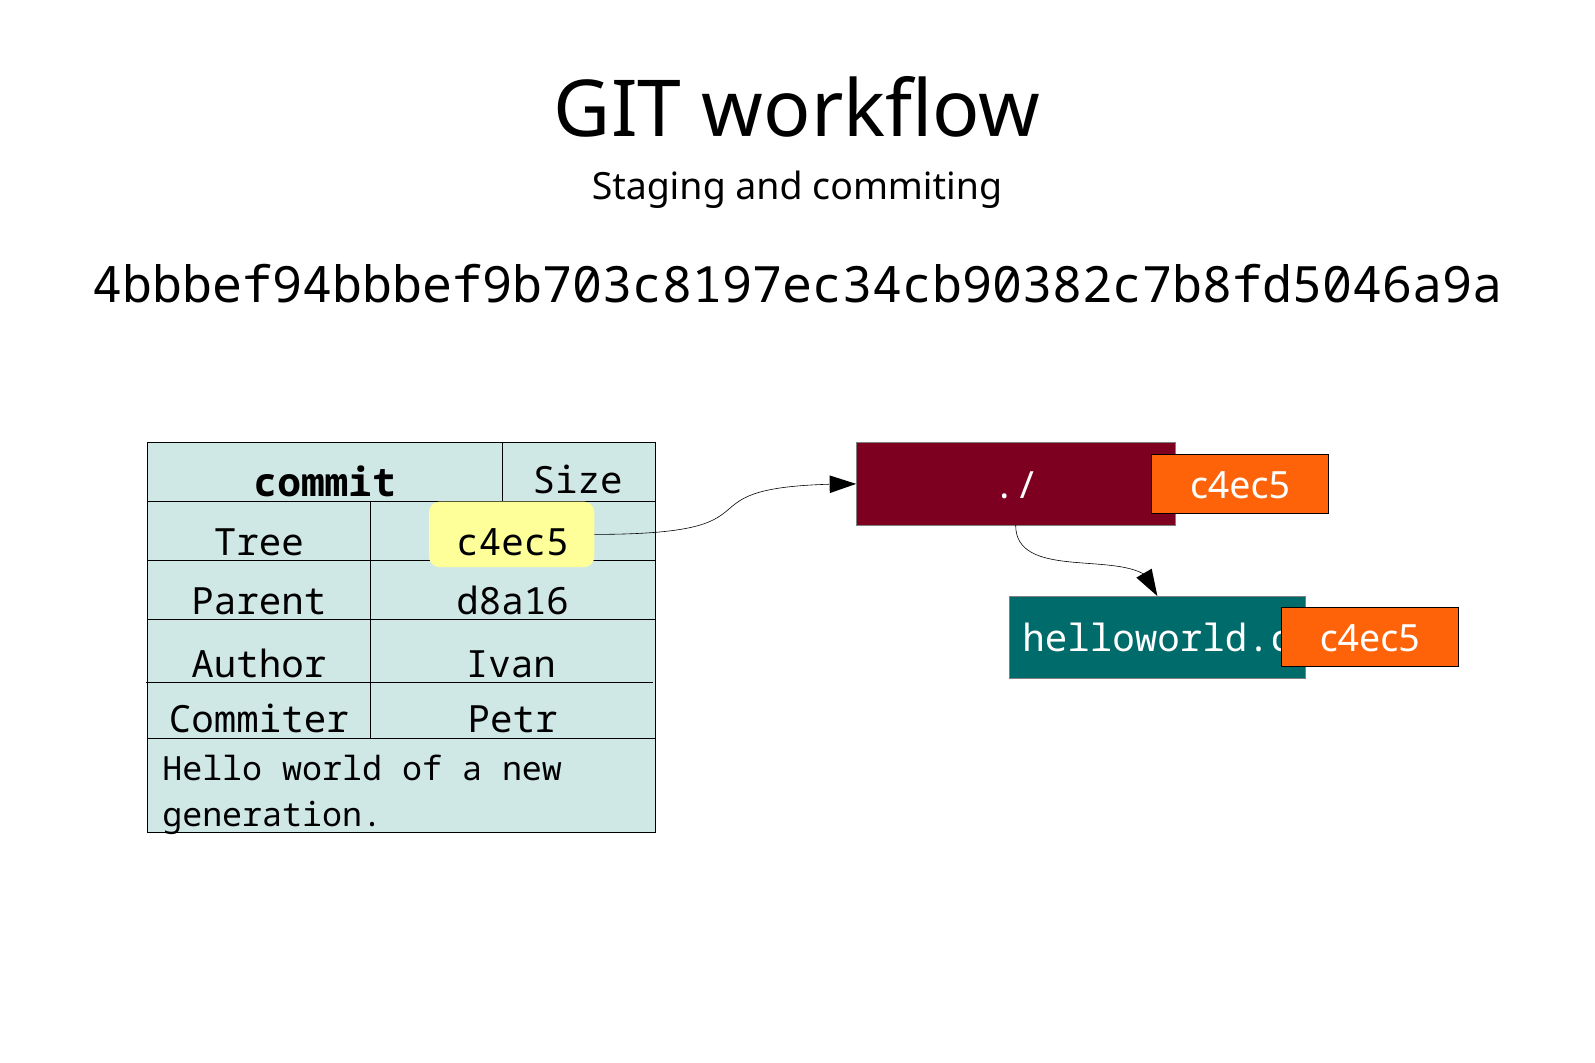

# GIT workflow Staging and commiting
4bbbef94bbbef9b703c8197ec34cb90382c7b8fd5046a9a
./
Size
commit
c4ec5
Tree
c4ec5
Parent
d8a16
helloworld.c
c4ec5
Author
Ivan
Commiter
Petr
Hello world of a new generation.